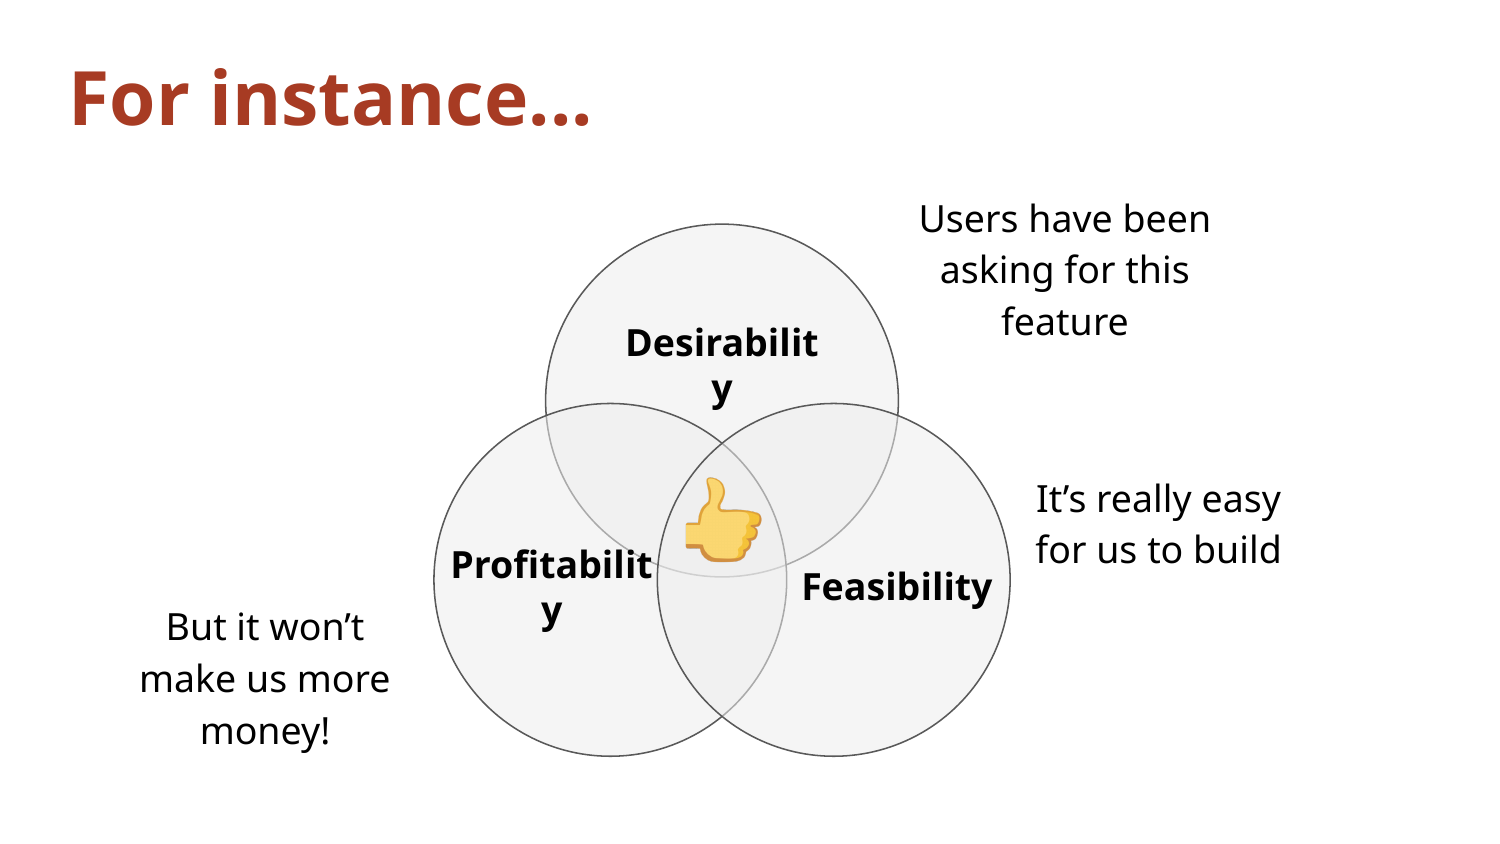

For instance...
Users have been asking for this feature
Desirability
It’s really easy for us to build
Profitability
Feasibility
But it won’t make us more money!